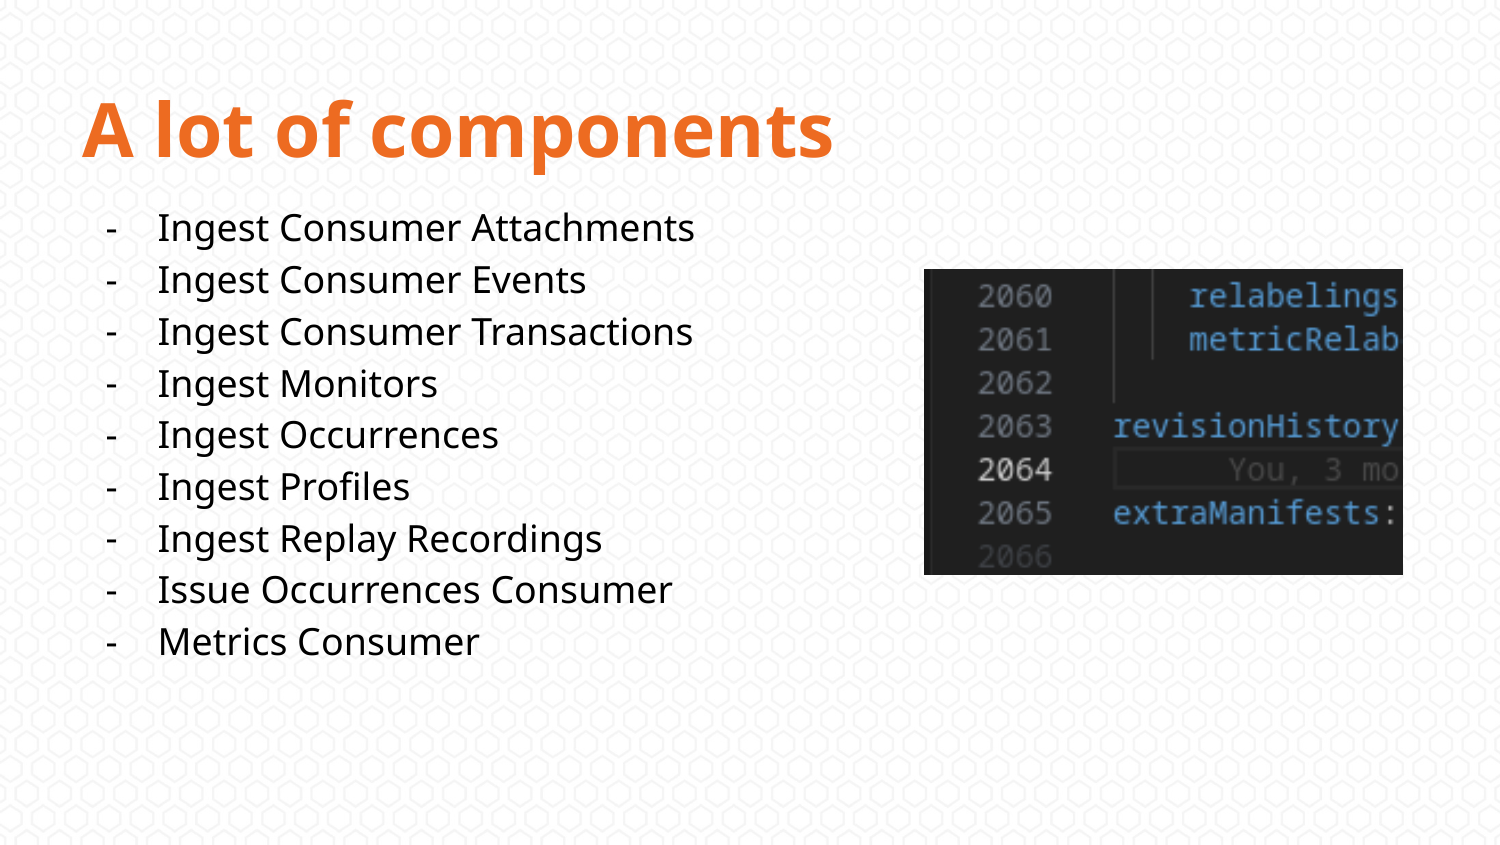

A lot of components
# Ingest Consumer Attachments
Ingest Consumer Events
Ingest Consumer Transactions
Ingest Monitors
Ingest Occurrences
Ingest Profiles
Ingest Replay Recordings
Issue Occurrences Consumer
Metrics Consumer